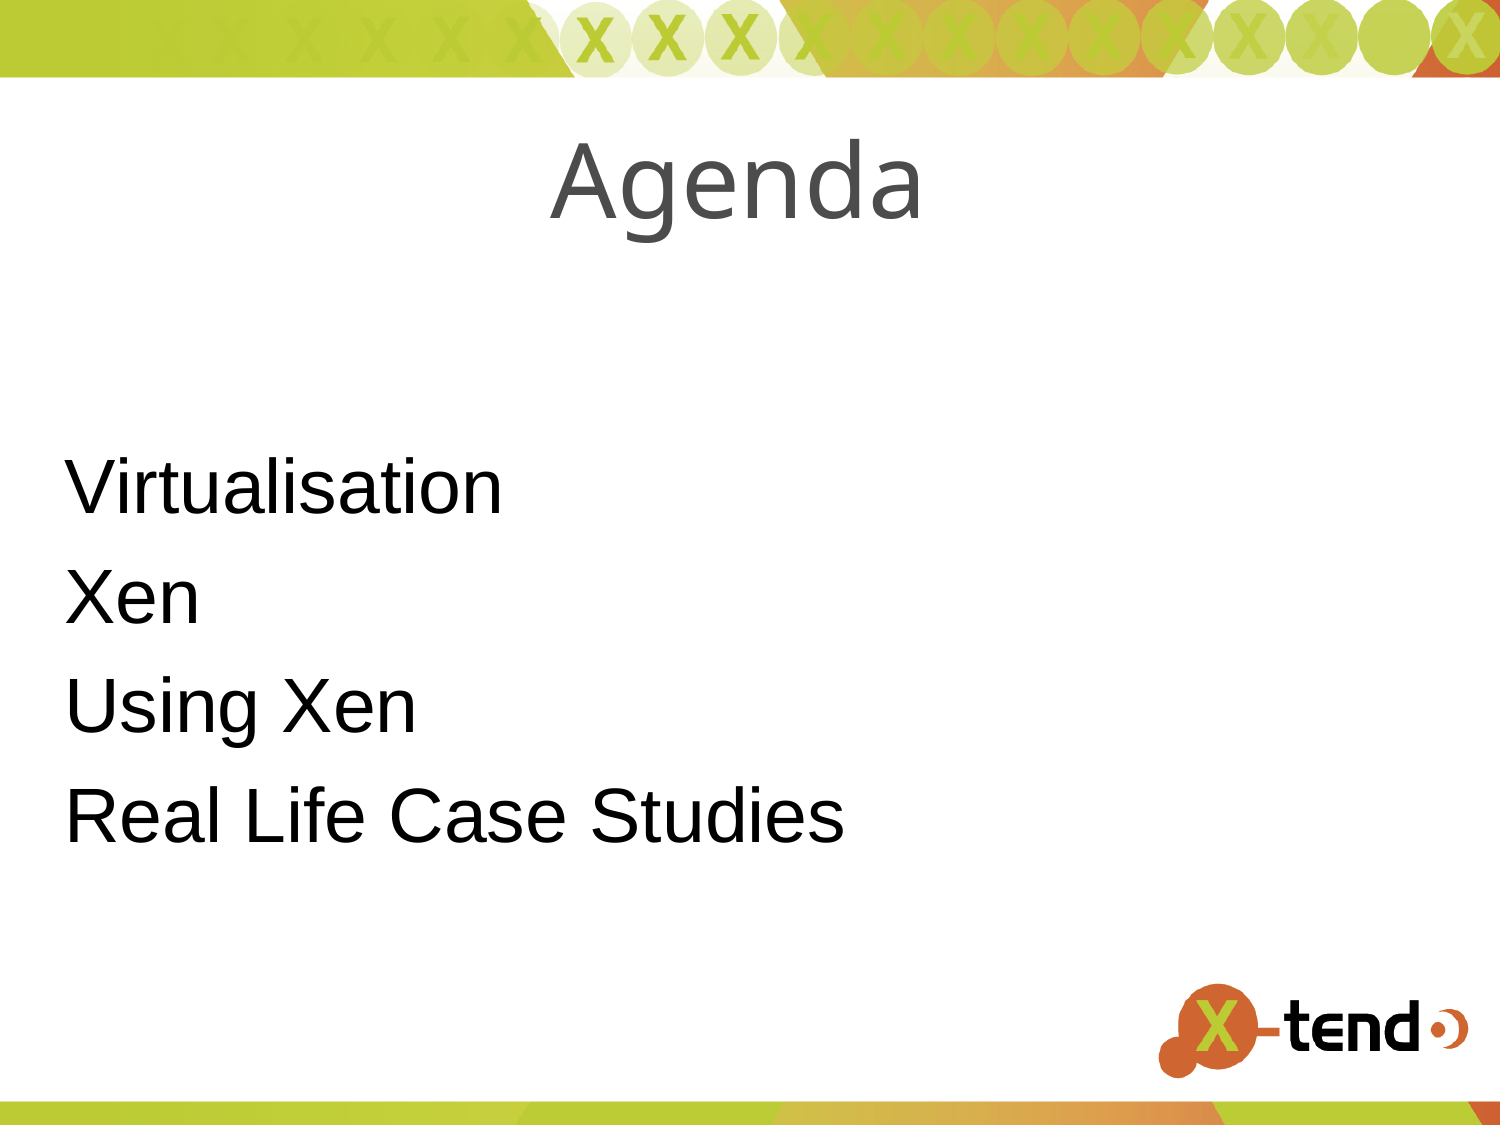

# Agenda
Virtualisation
Xen
Using Xen
Real Life Case Studies